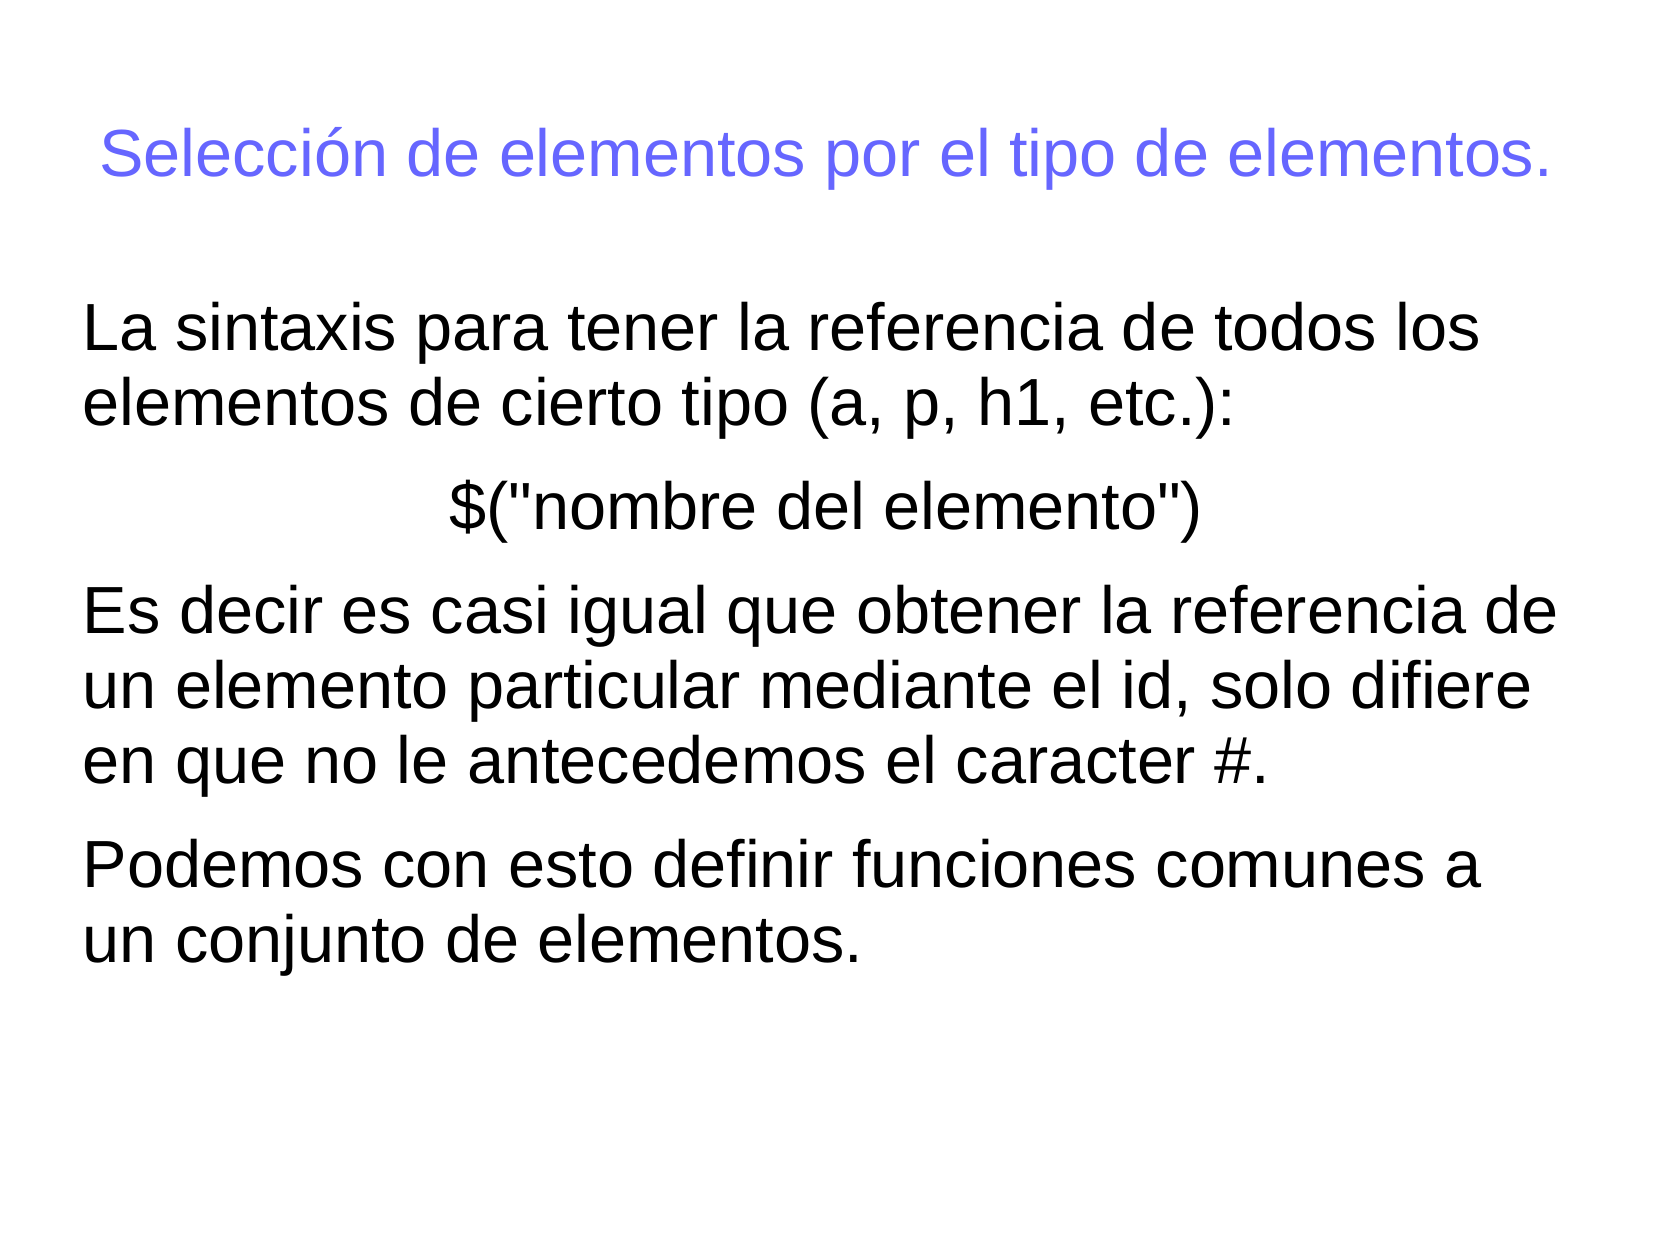

# Selección de elementos por el tipo de elementos.
La sintaxis para tener la referencia de todos los elementos de cierto tipo (a, p, h1, etc.):
$("nombre del elemento")
Es decir es casi igual que obtener la referencia de un elemento particular mediante el id, solo difiere en que no le antecedemos el caracter #.
Podemos con esto definir funciones comunes a un conjunto de elementos.